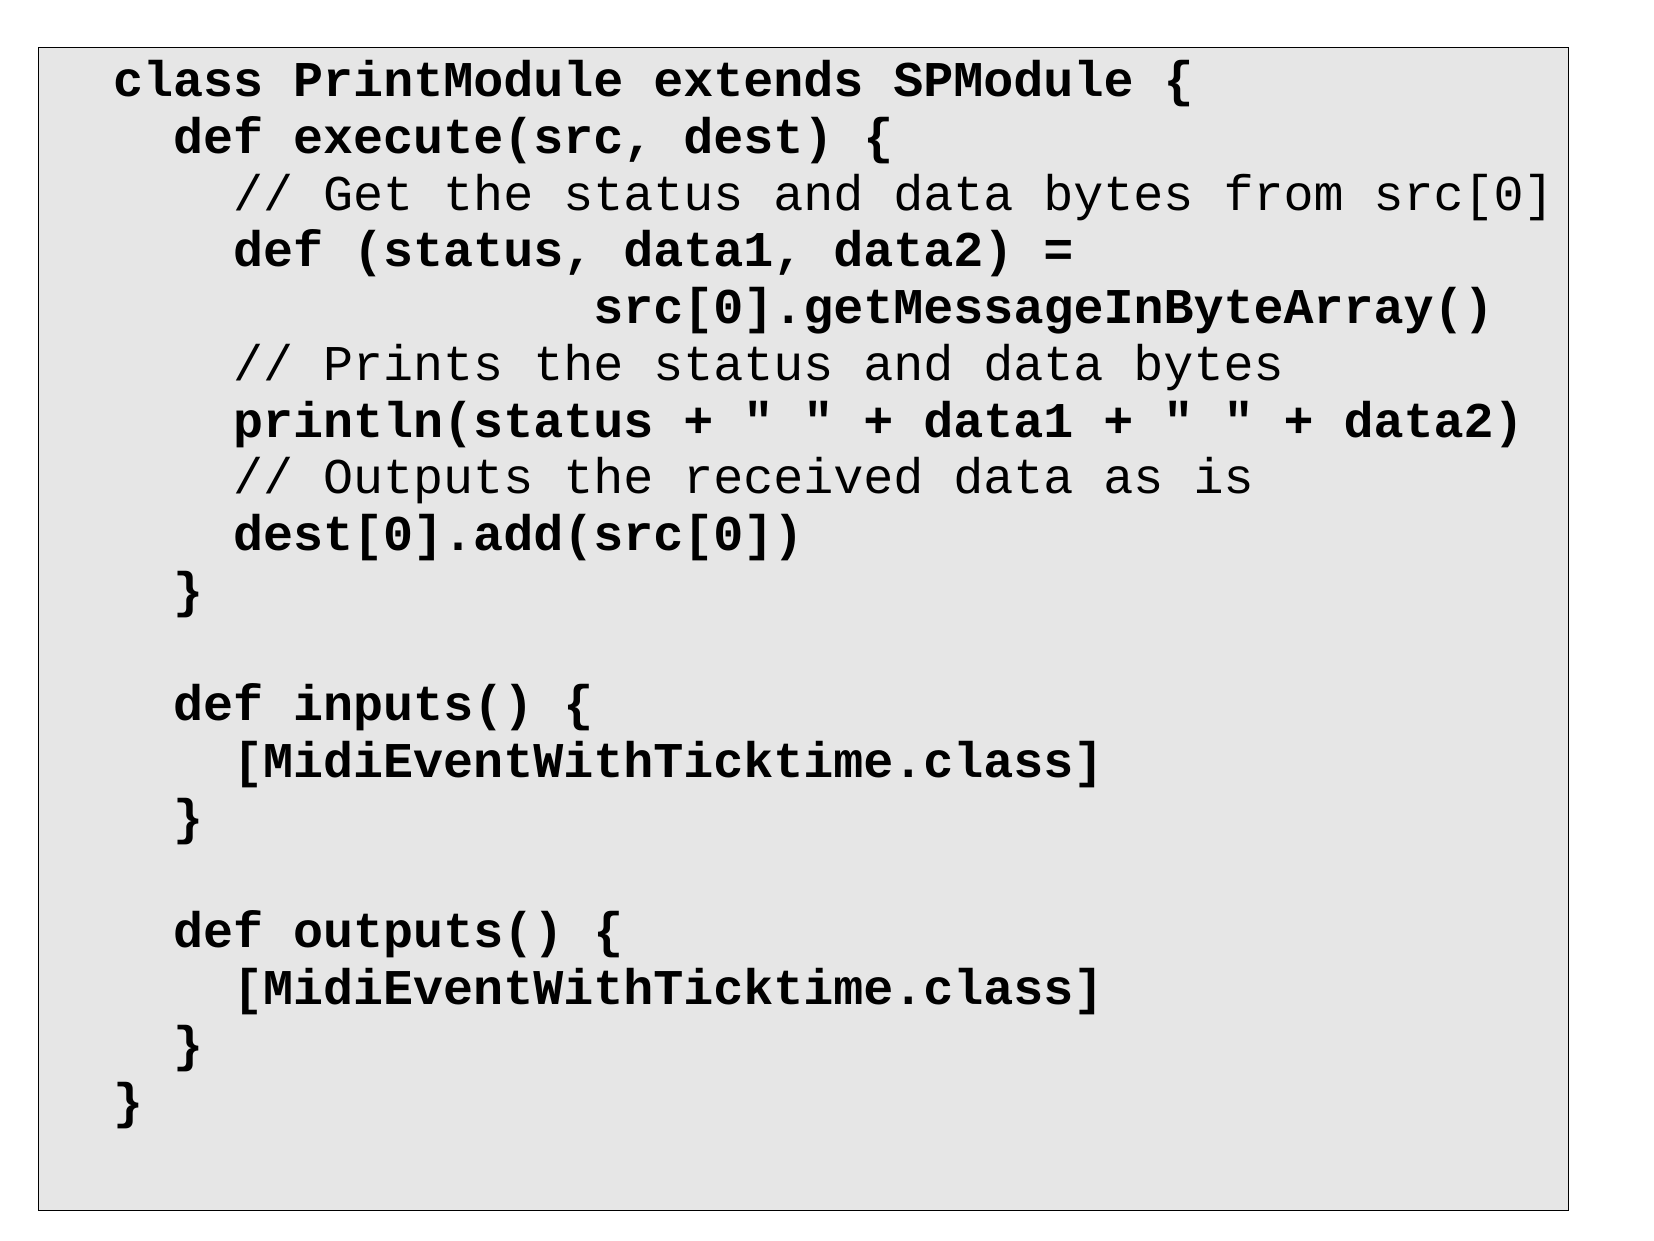

class PrintModule extends SPModule {
 def execute(src, dest) {
 // Get the status and data bytes from src[0]
 def (status, data1, data2) =
 src[0].getMessageInByteArray()
 // Prints the status and data bytes
 println(status + " " + data1 + " " + data2)
 // Outputs the received data as is
 dest[0].add(src[0])
 }
 def inputs() {
 [MidiEventWithTicktime.class]
 }
 def outputs() {
 [MidiEventWithTicktime.class]
 }
 }